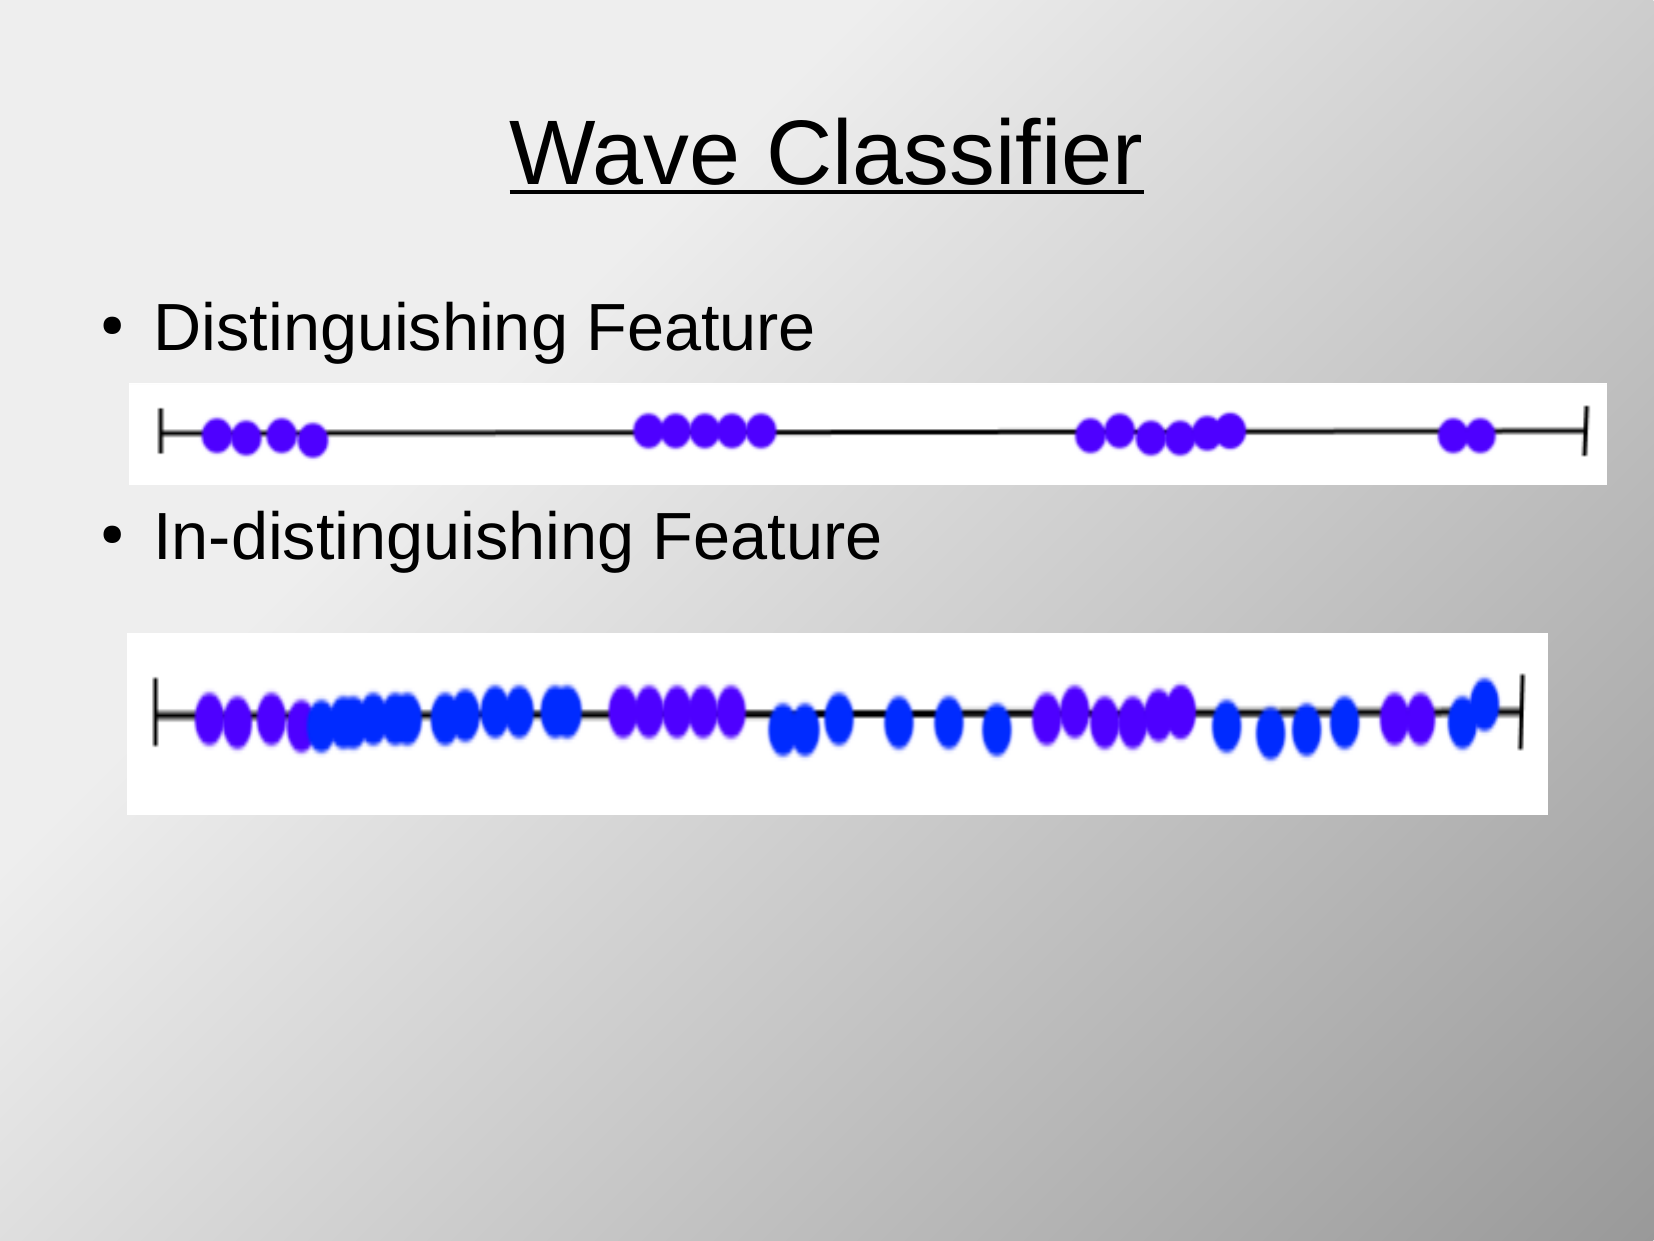

# Wave Classifier
Distinguishing Feature
In-distinguishing Feature